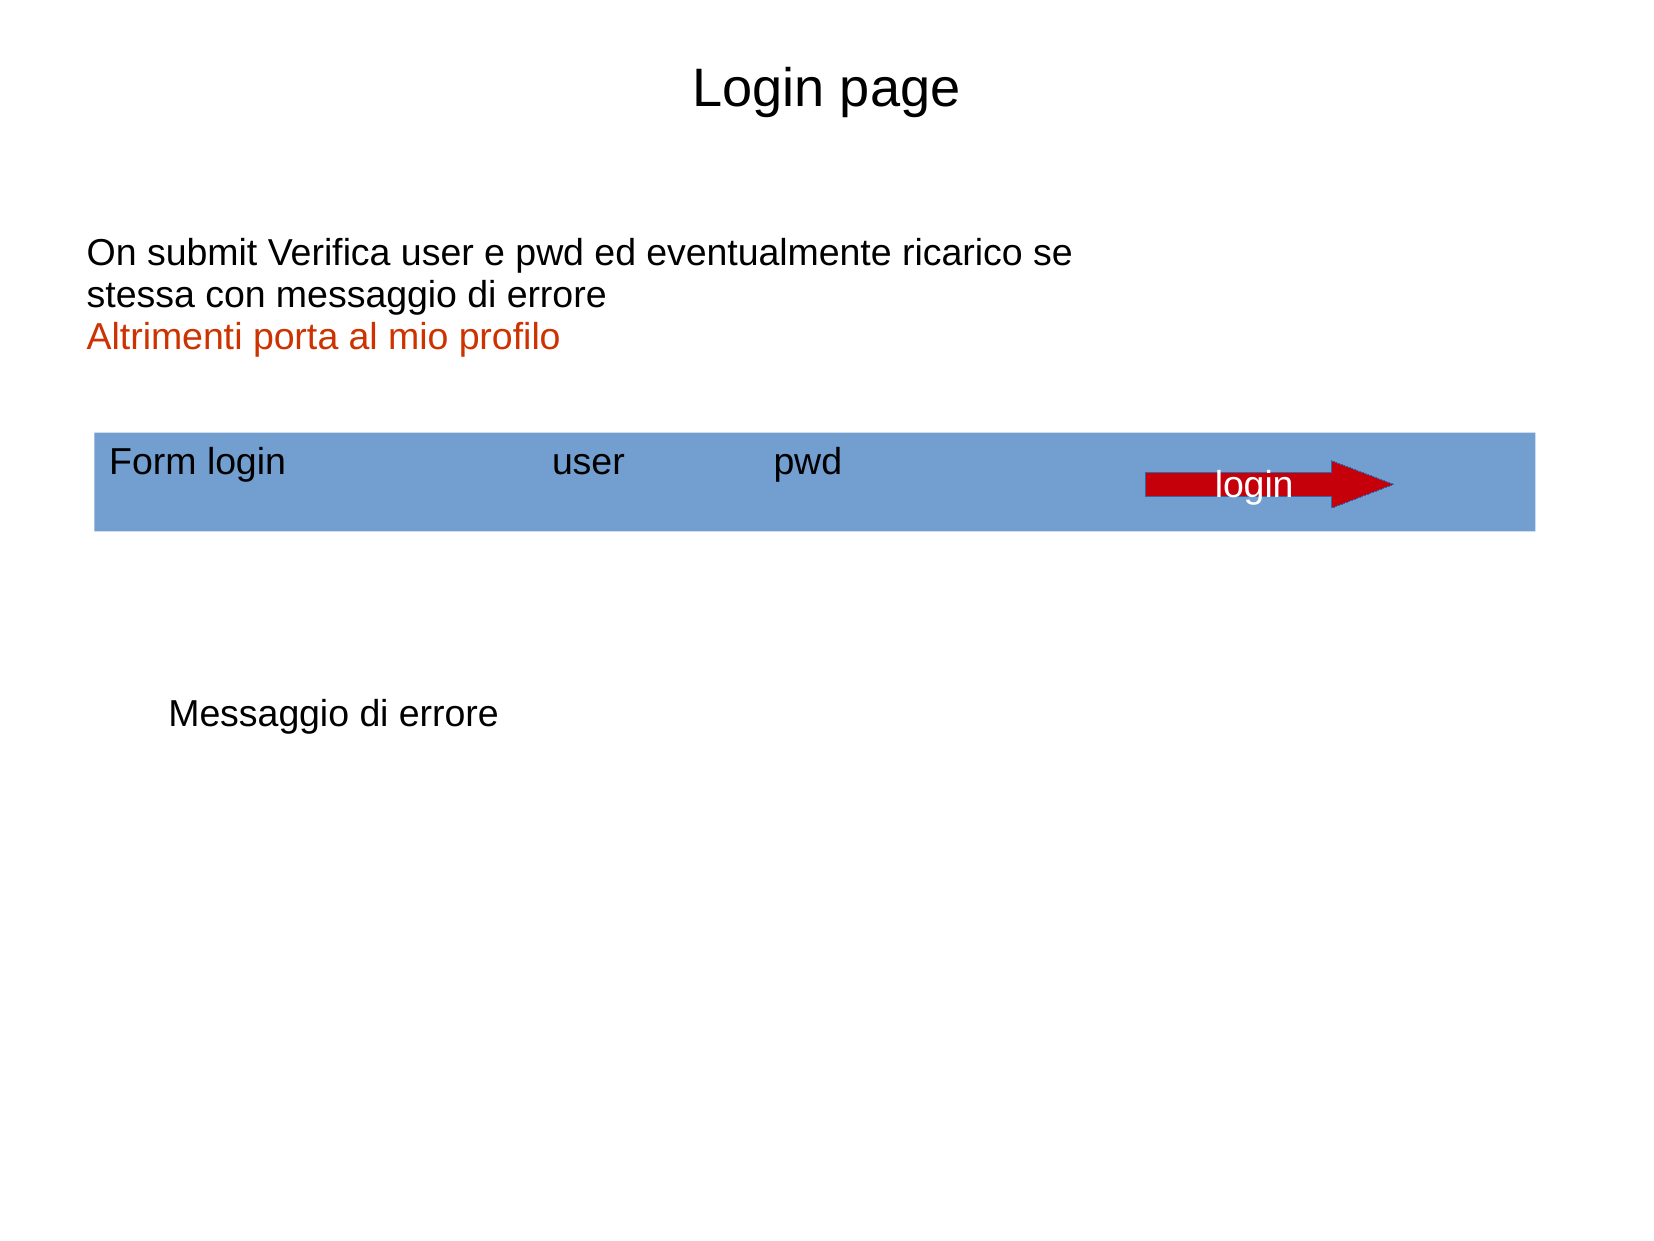

Login page
On submit Verifica user e pwd ed eventualmente ricarico se stessa con messaggio di errore
Altrimenti porta al mio profilo
Form login				user			pwd
login
Messaggio di errore